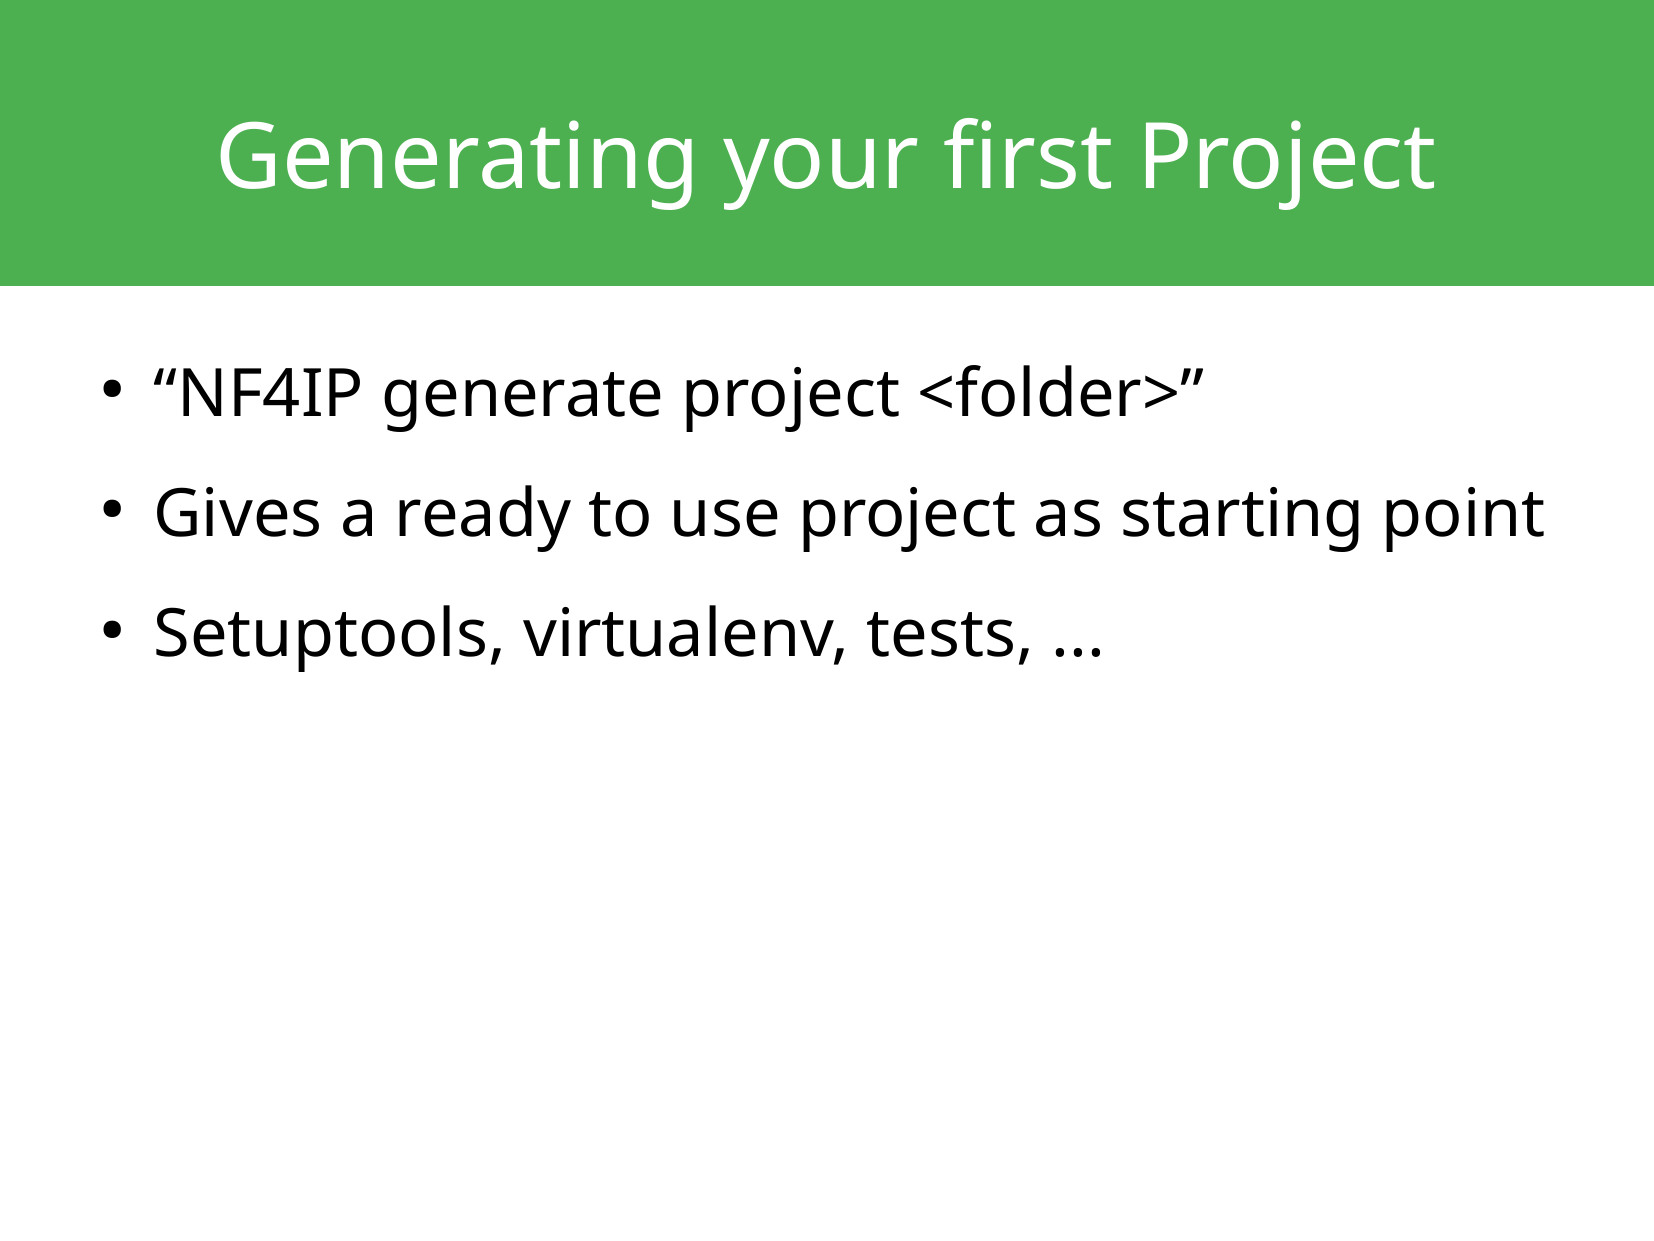

# Generating your first Project
“NF4IP generate project <folder>”
Gives a ready to use project as starting point
Setuptools, virtualenv, tests, ...